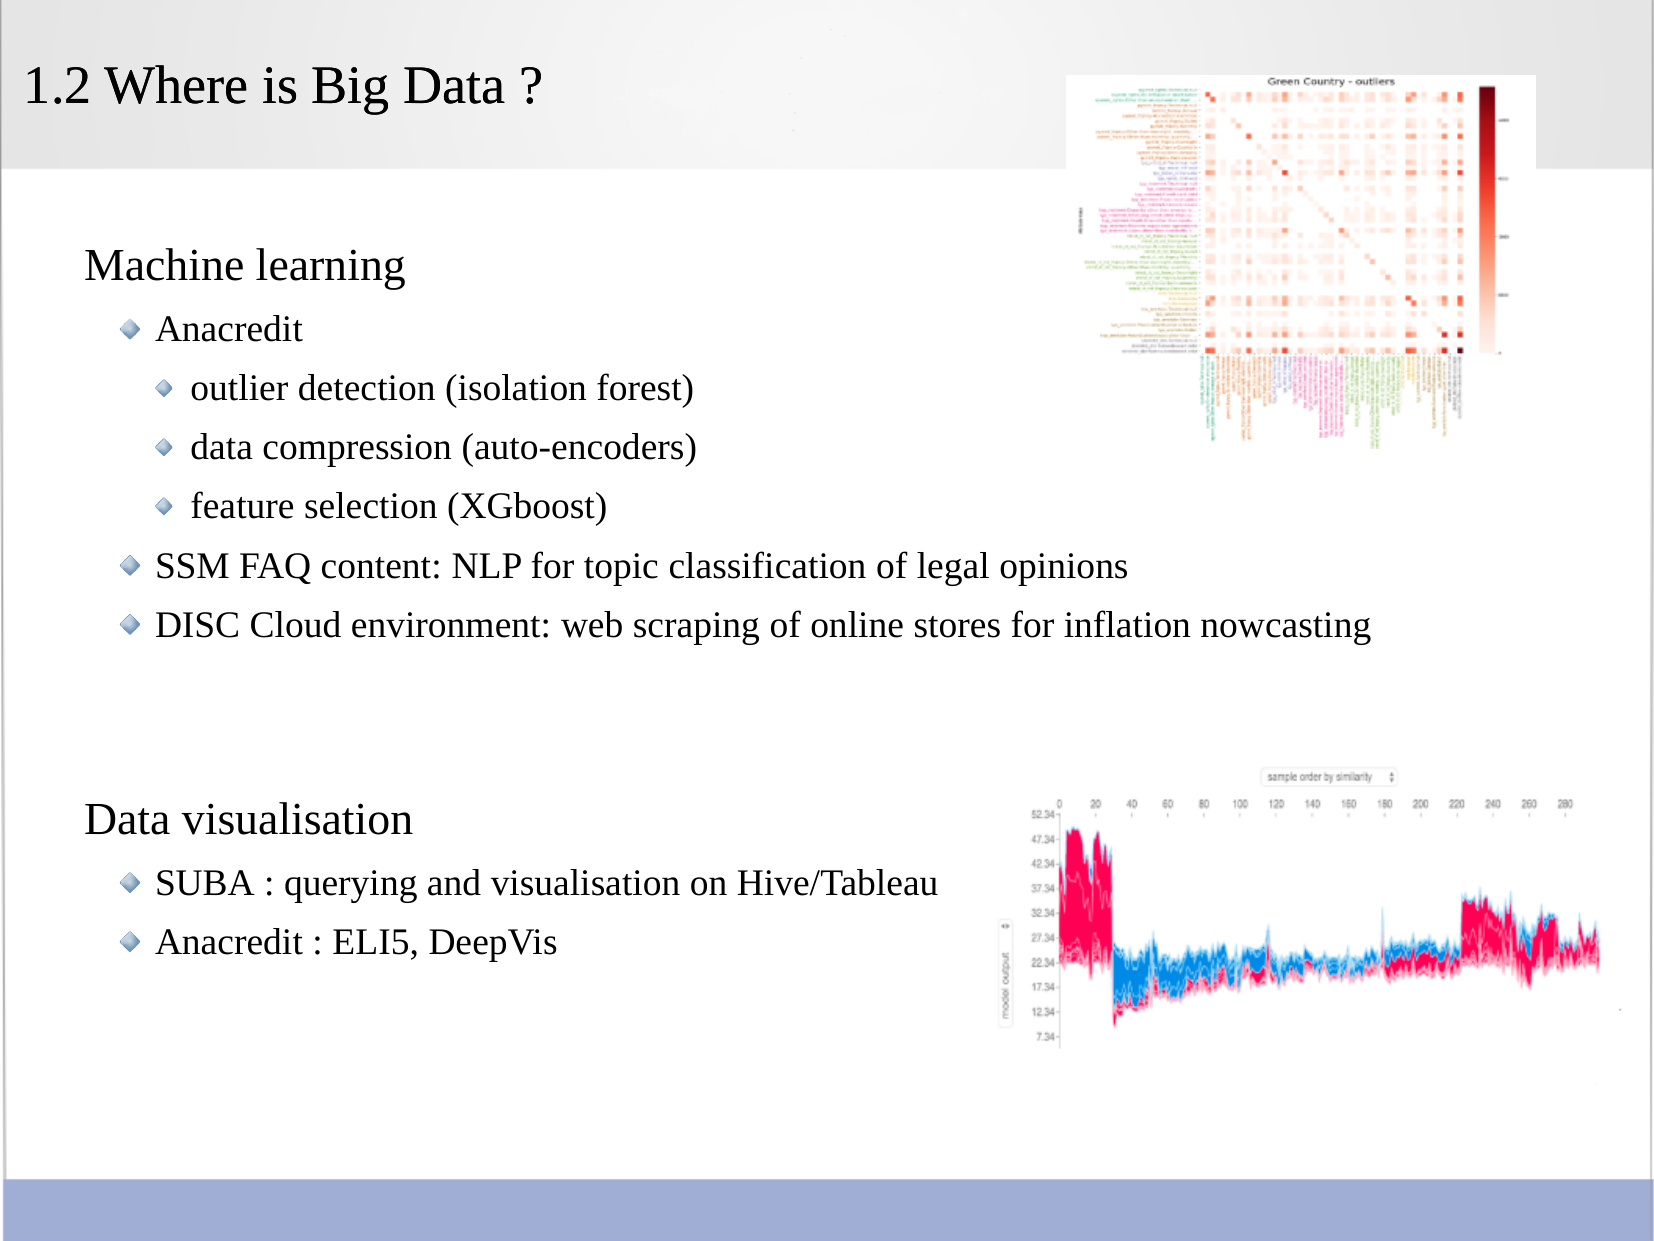

1.2 Where is Big Data ?
1.2 Where is Big Data ?
Machine learning
Anacredit
outlier detection (isolation forest)
data compression (auto-encoders)
feature selection (XGboost)
SSM FAQ content: NLP for topic classification of legal opinions
DISC Cloud environment: web scraping of online stores for inflation nowcasting
Data visualisation
SUBA : querying and visualisation on Hive/Tableau
Anacredit : ELI5, DeepVis